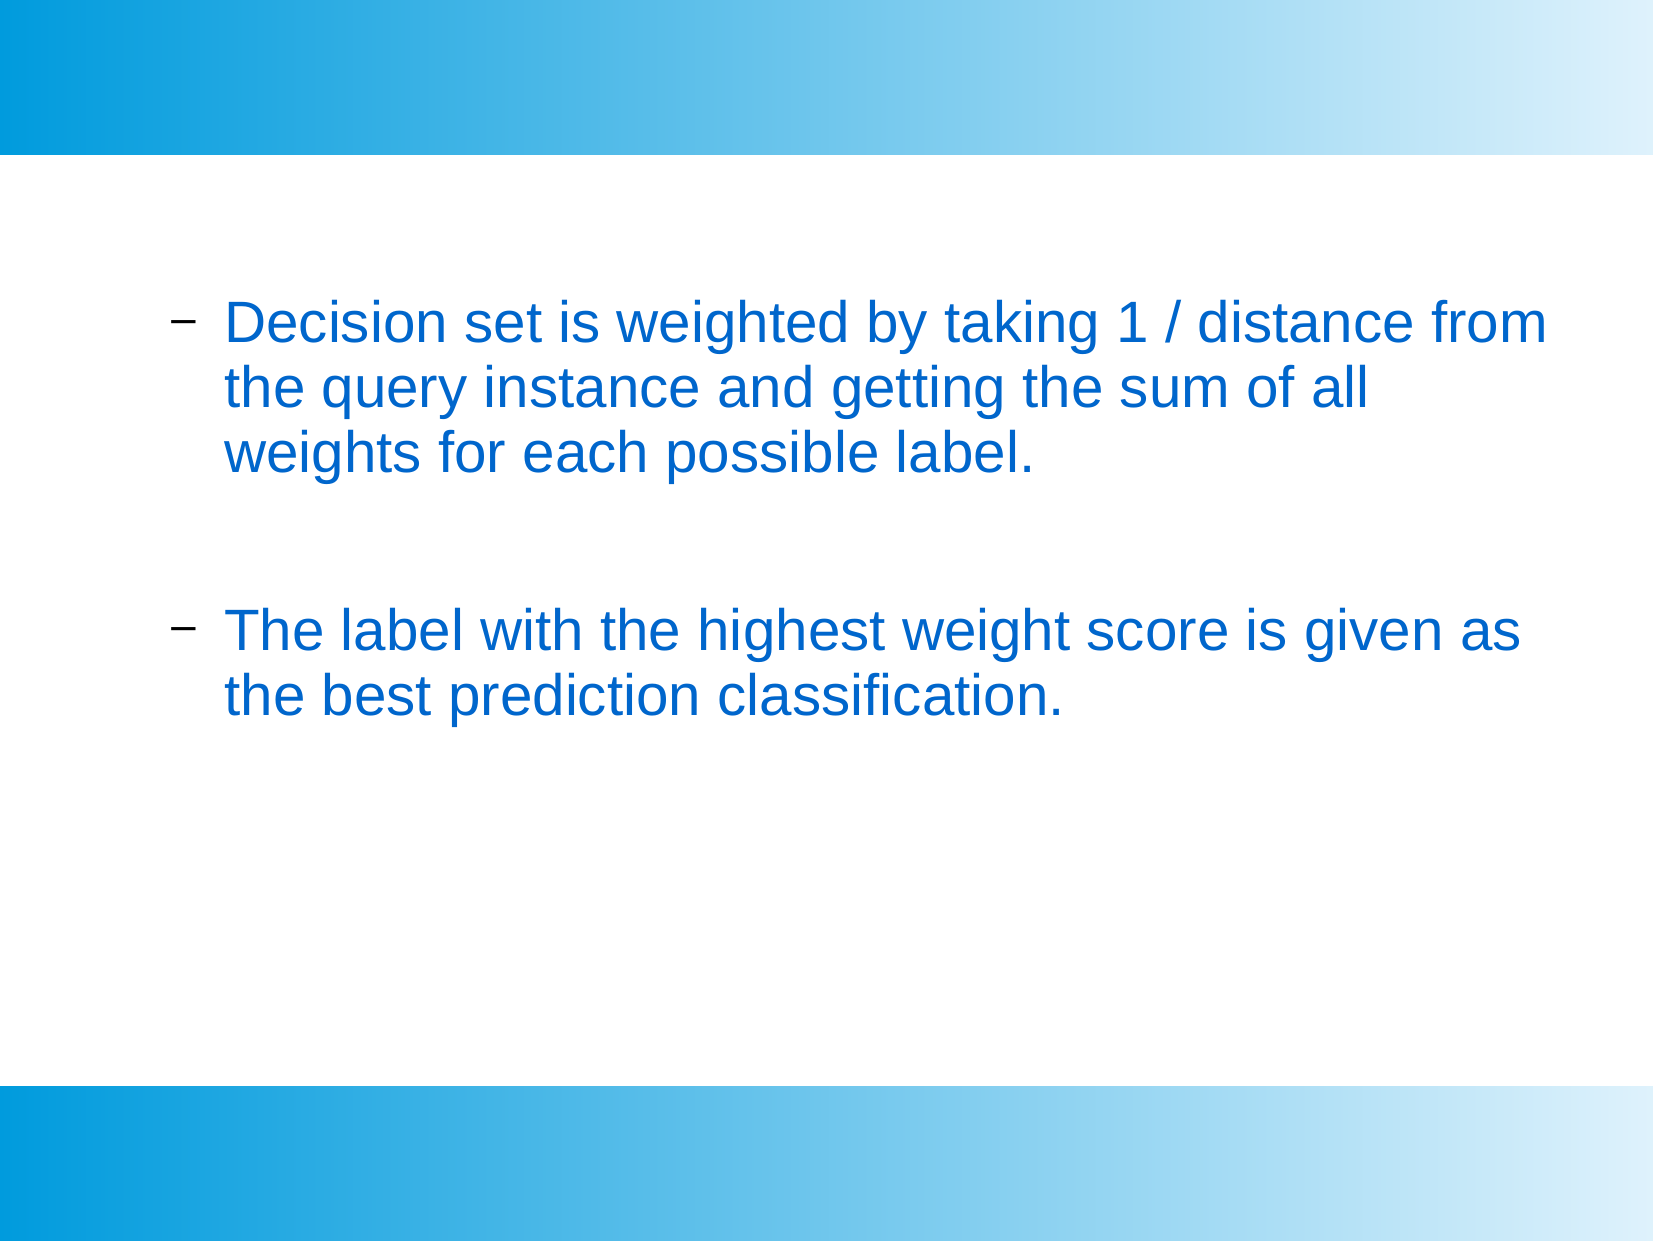

# Decision set is weighted by taking 1 / distance from the query instance and getting the sum of all weights for each possible label.
The label with the highest weight score is given as the best prediction classification.